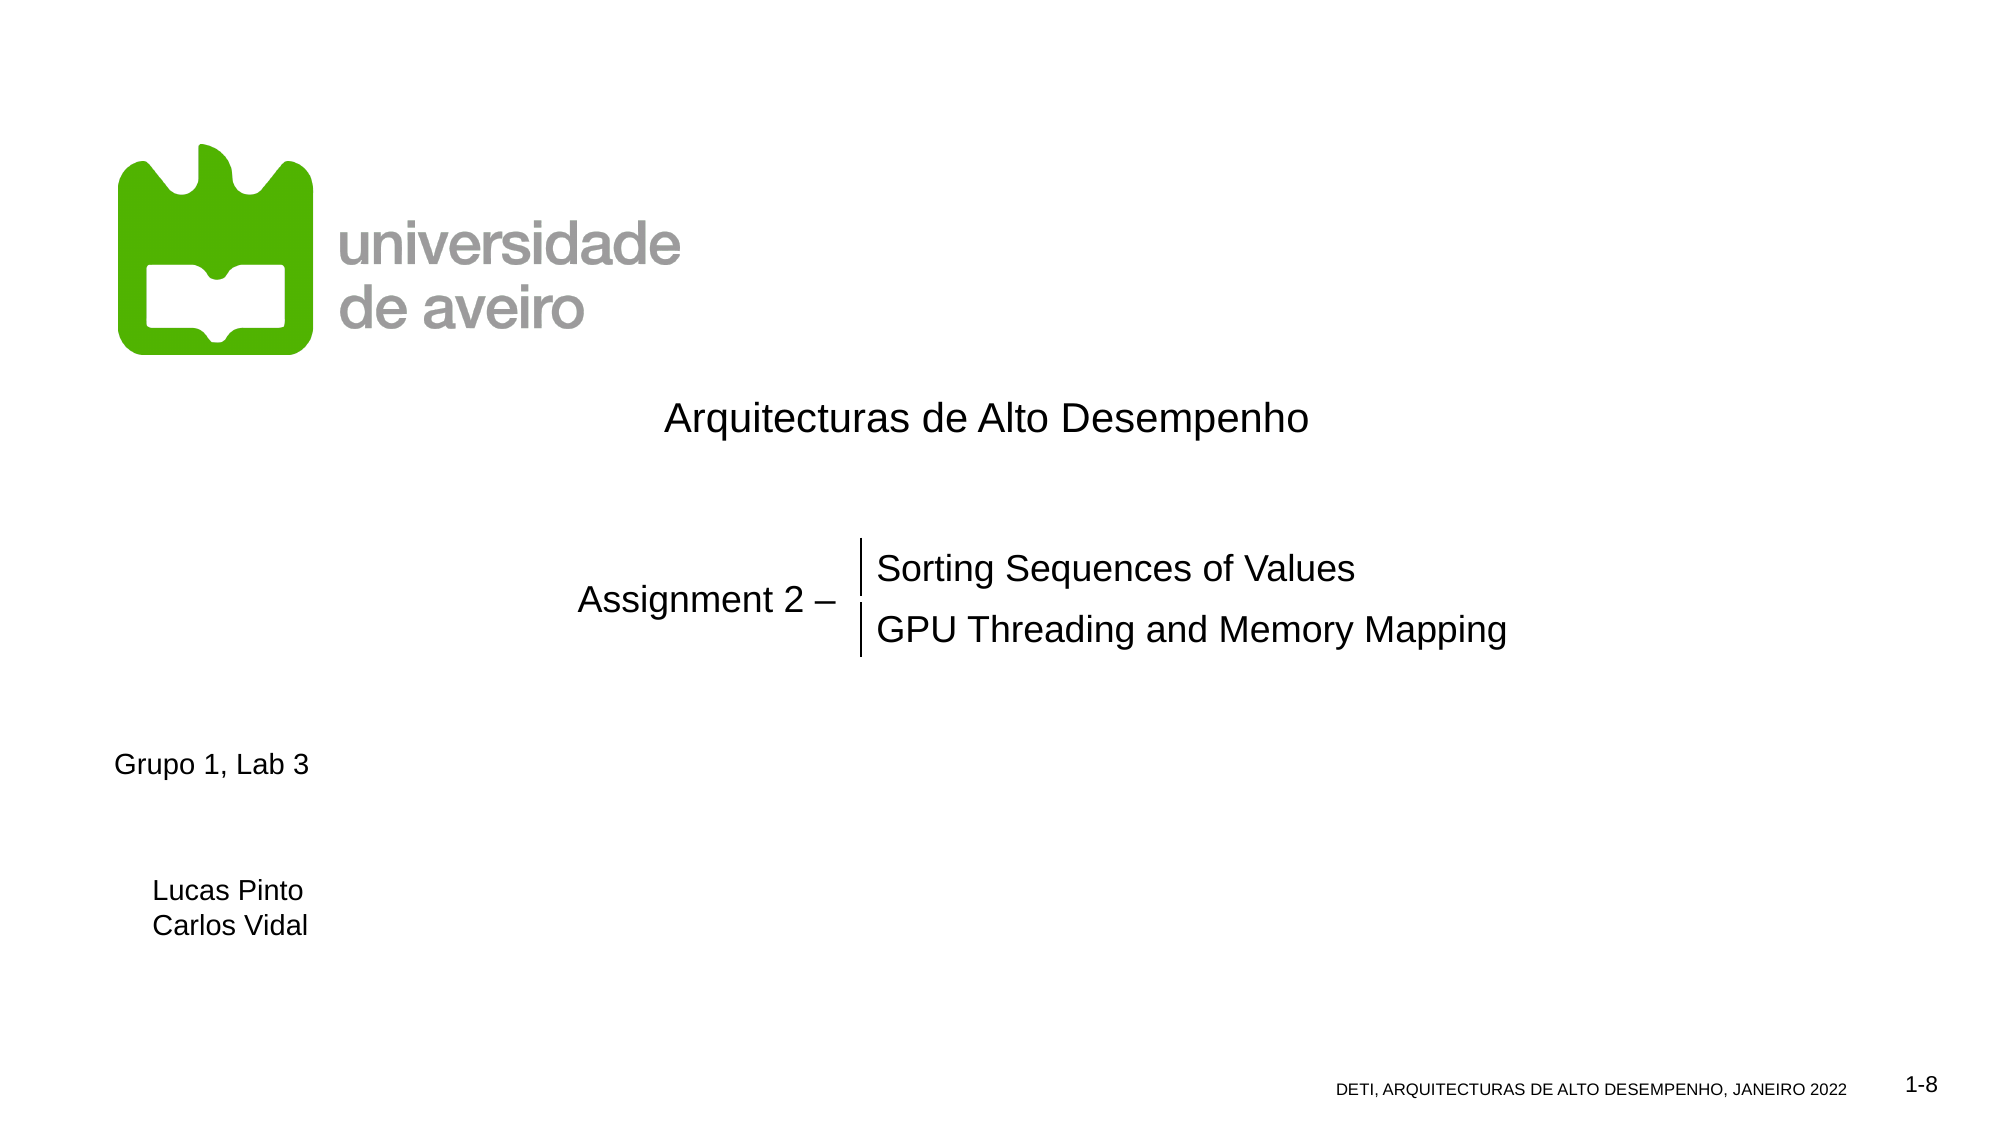

Arquitecturas de Alto Desempenho
| Assignment 2 – | Sorting Sequences of Values |
| --- | --- |
| | GPU Threading and Memory Mapping |
Grupo 1, Lab 3
Lucas Pinto
Carlos Vidal
DETI, Arquitecturas de Alto Desempenho, Janeiro 2022